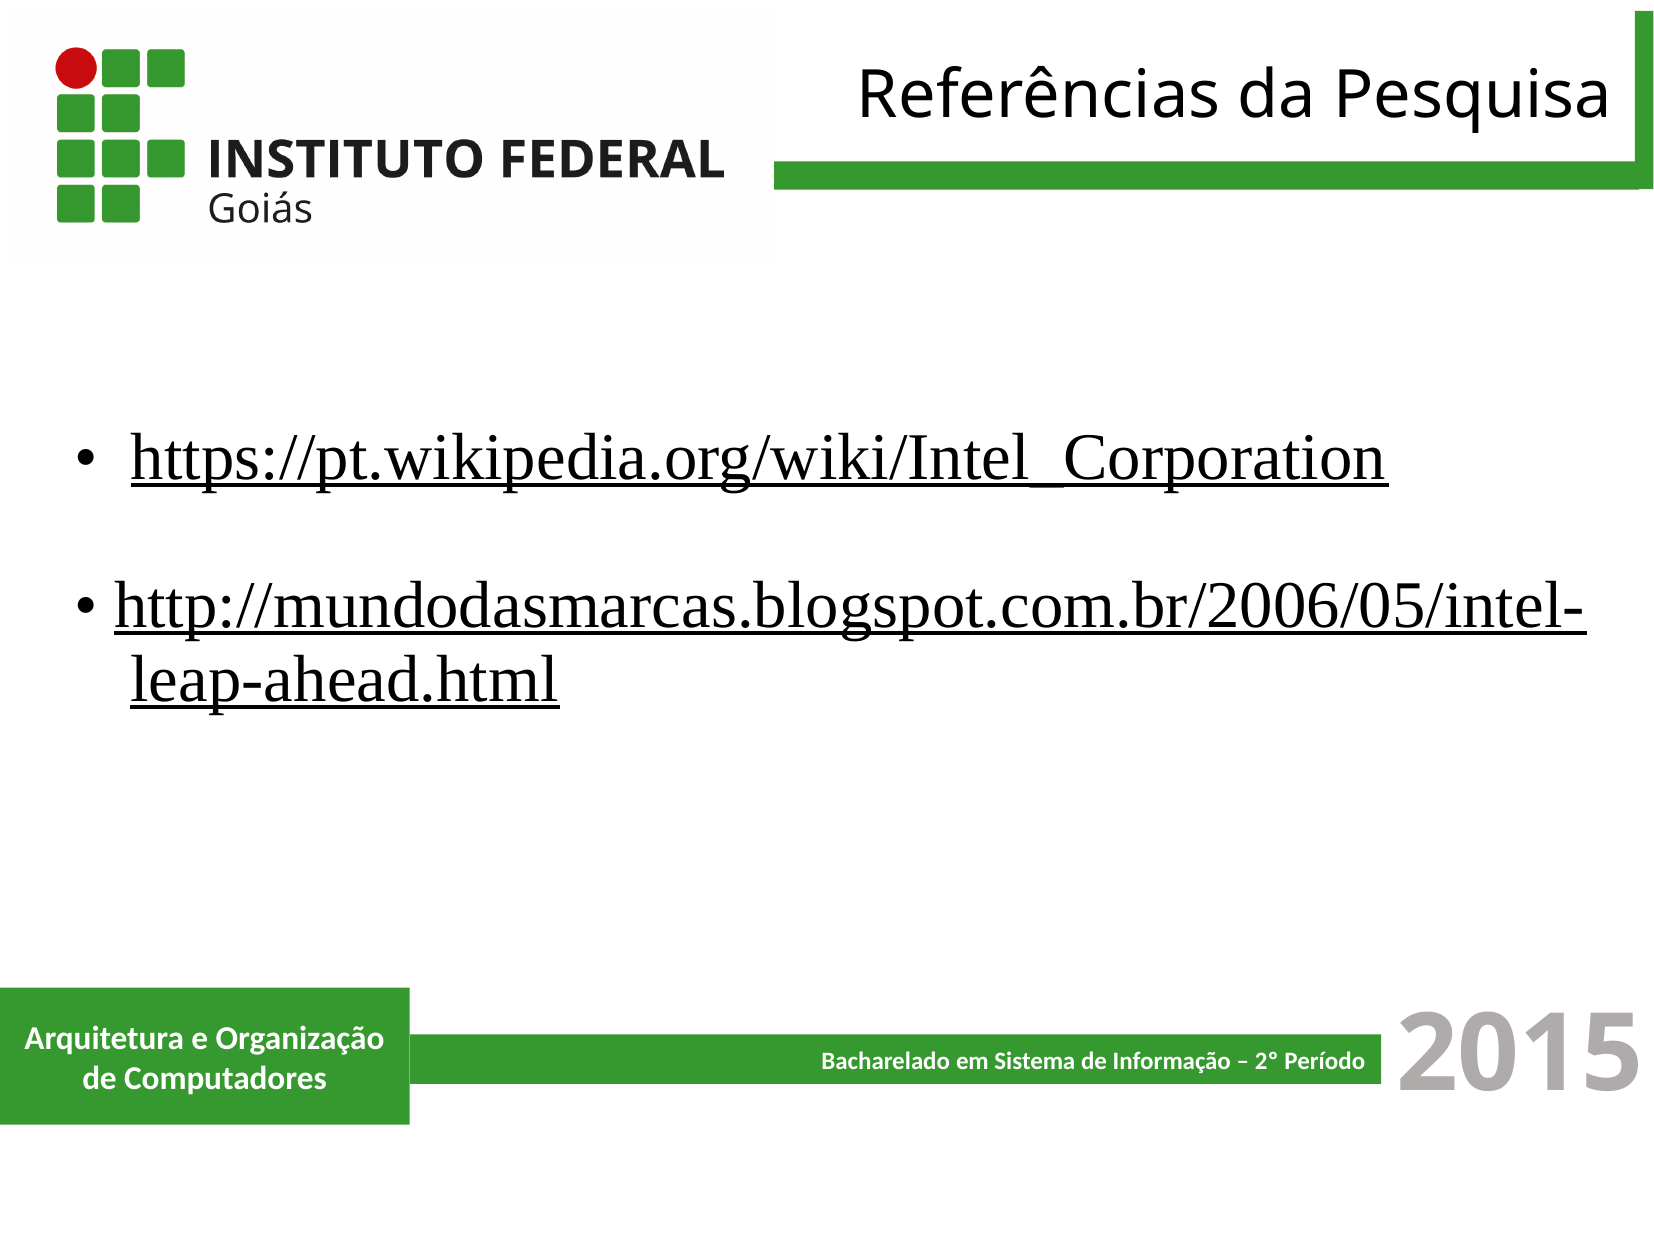

Referências da Pesquisa
• https://pt.wikipedia.org/wiki/Intel_Corporation
• http://mundodasmarcas.blogspot.com.br/2006/05/intel-leap-ahead.html
2015
Arquitetura e Organização de Computadores
Bacharelado em Sistema de Informação – 2º Período